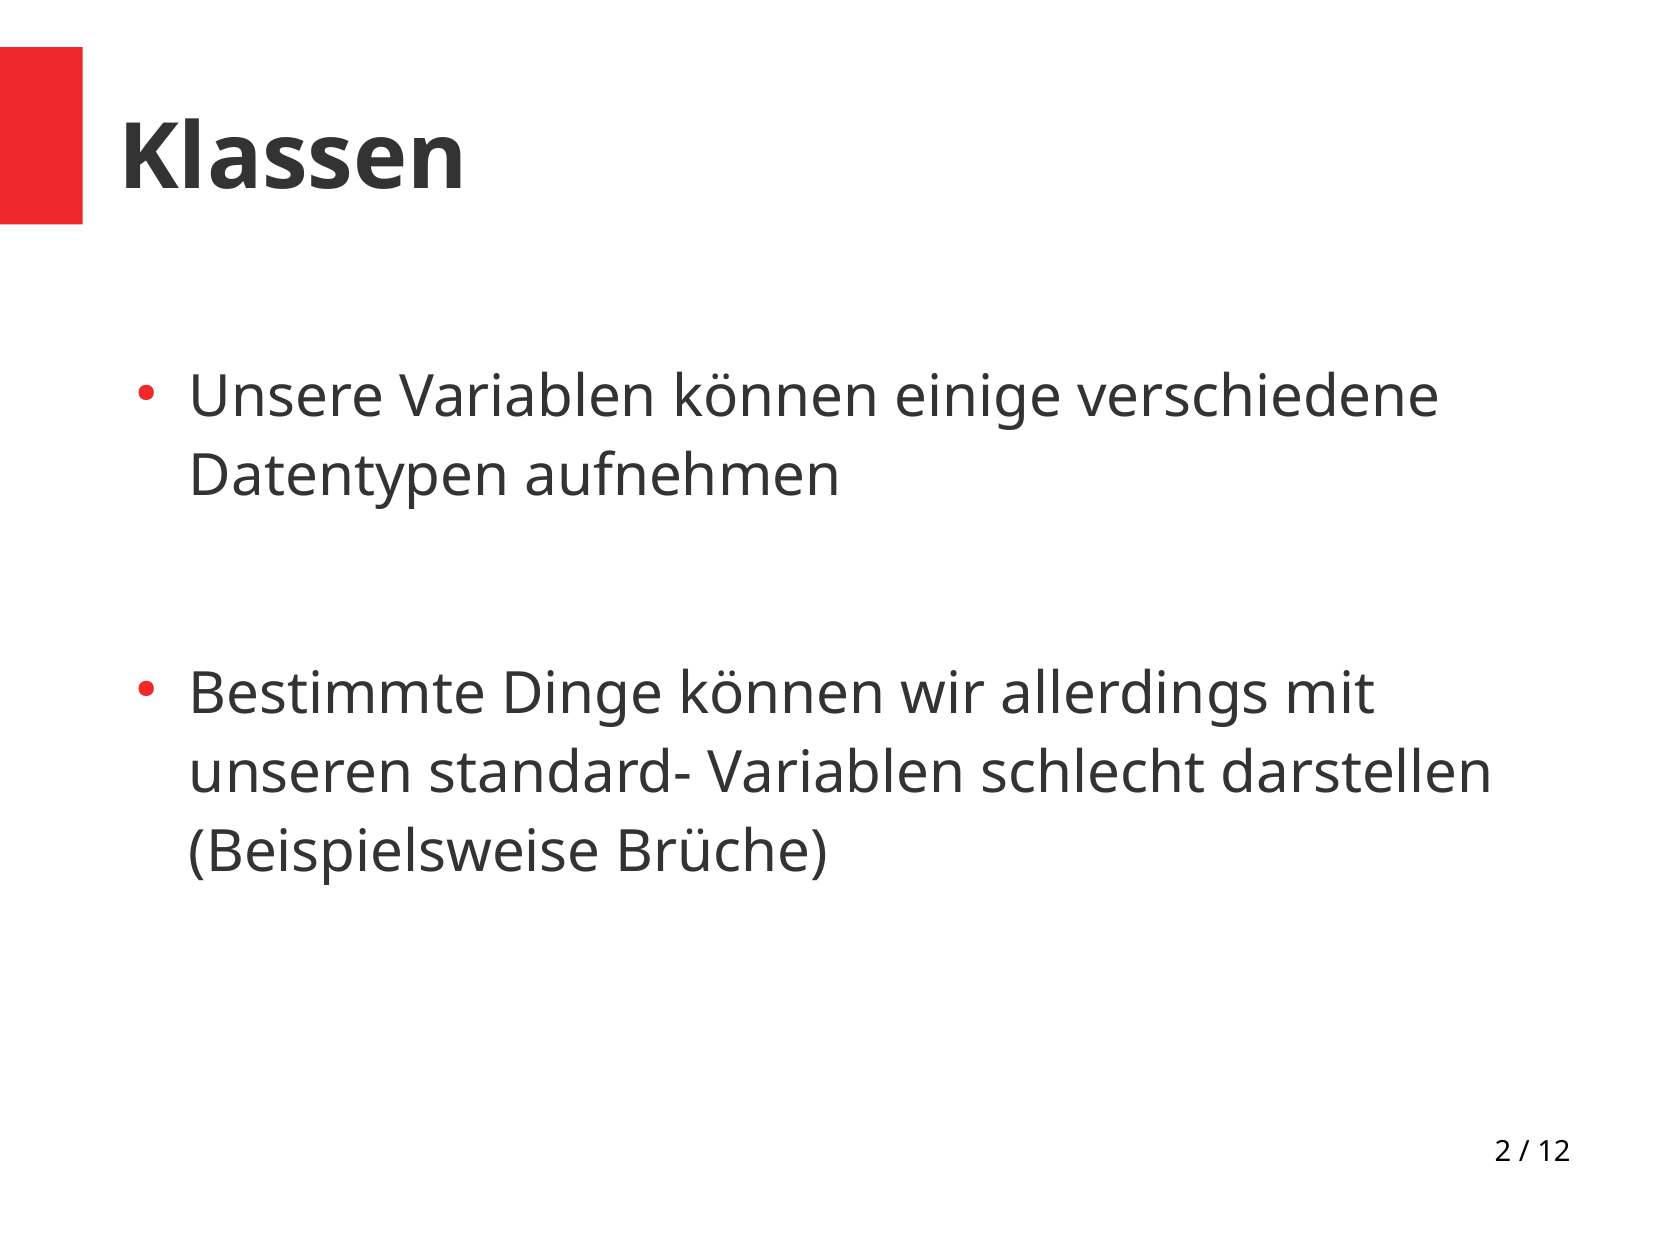

# Klassen
Unsere Variablen können einige verschiedene Datentypen aufnehmen
Bestimmte Dinge können wir allerdings mit unseren standard- Variablen schlecht darstellen (Beispielsweise Brüche)
2